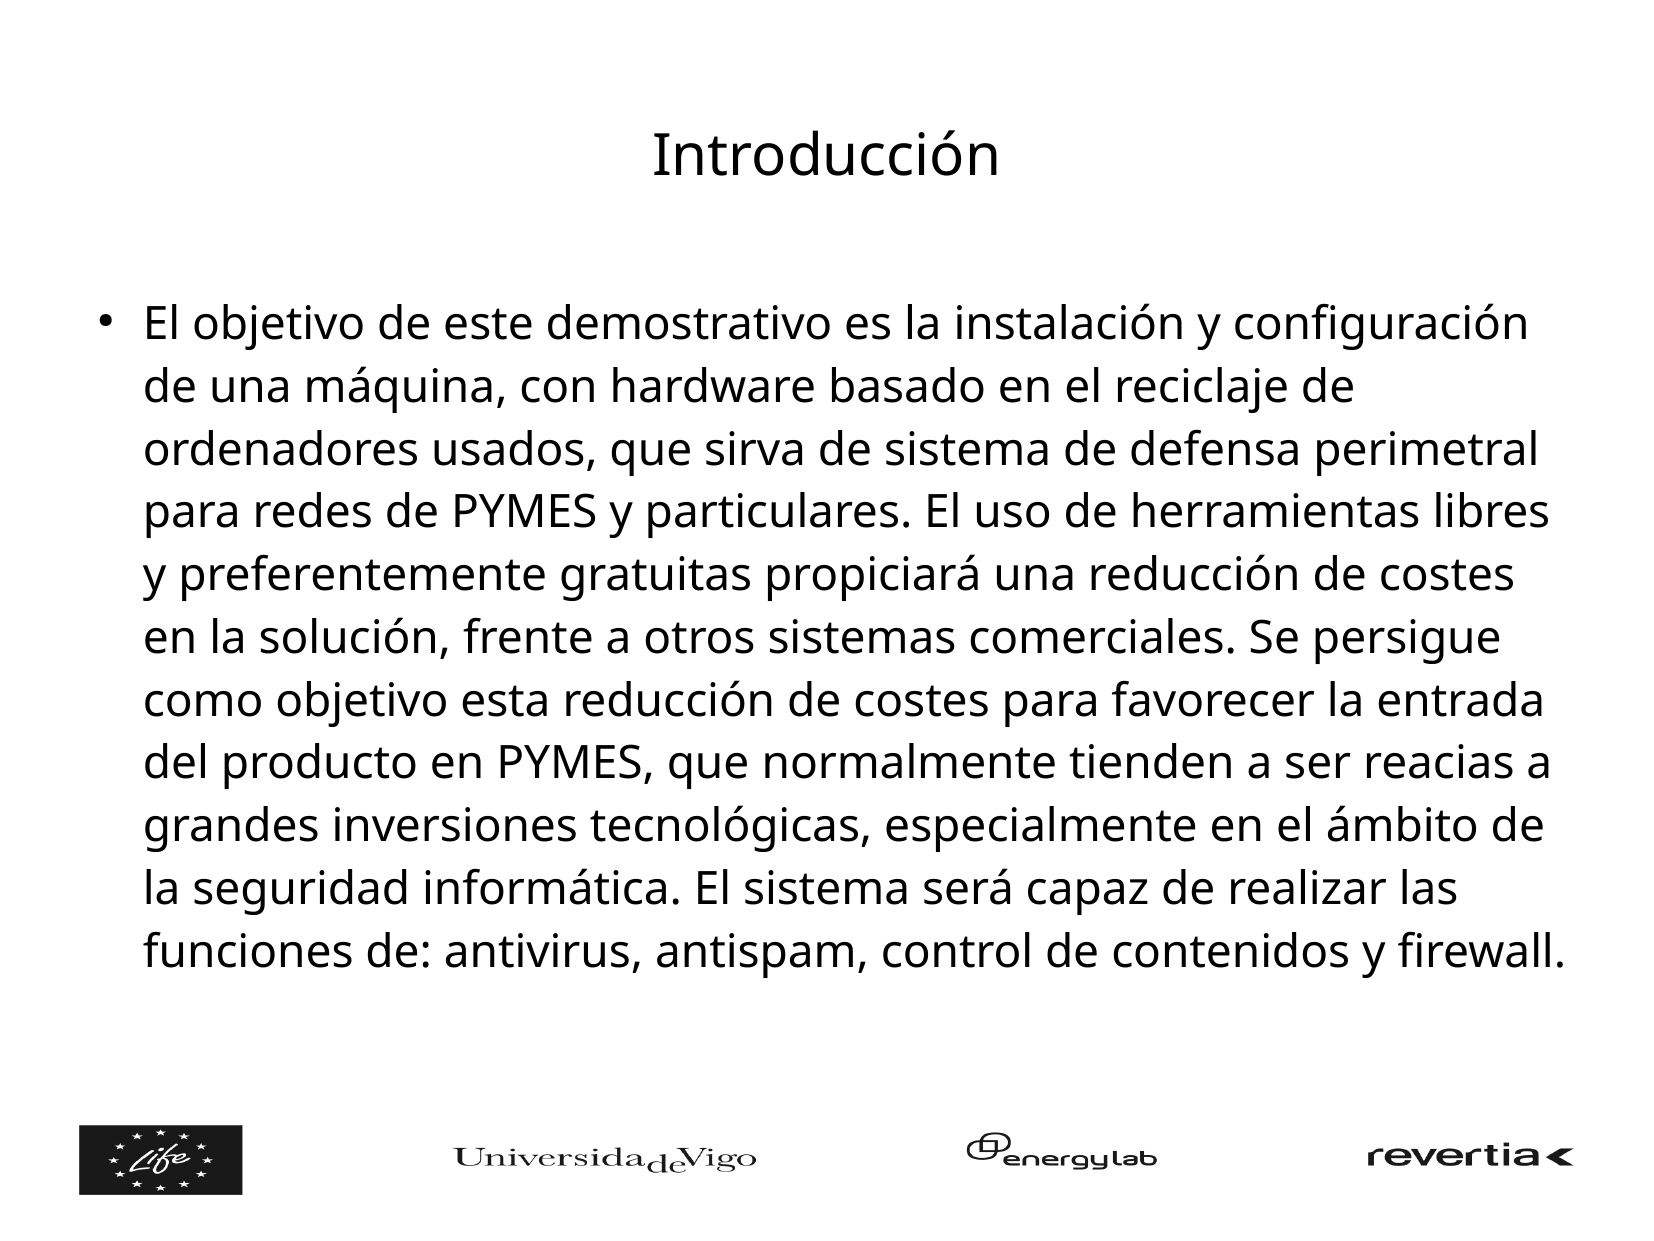

# Introducción
El objetivo de este demostrativo es la instalación y configuración de una máquina, con hardware basado en el reciclaje de ordenadores usados, que sirva de sistema de defensa perimetral para redes de PYMES y particulares. El uso de herramientas libres y preferentemente gratuitas propiciará una reducción de costes en la solución, frente a otros sistemas comerciales. Se persigue como objetivo esta reducción de costes para favorecer la entrada del producto en PYMES, que normalmente tienden a ser reacias a grandes inversiones tecnológicas, especialmente en el ámbito de la seguridad informática. El sistema será capaz de realizar las funciones de: antivirus, antispam, control de contenidos y firewall.